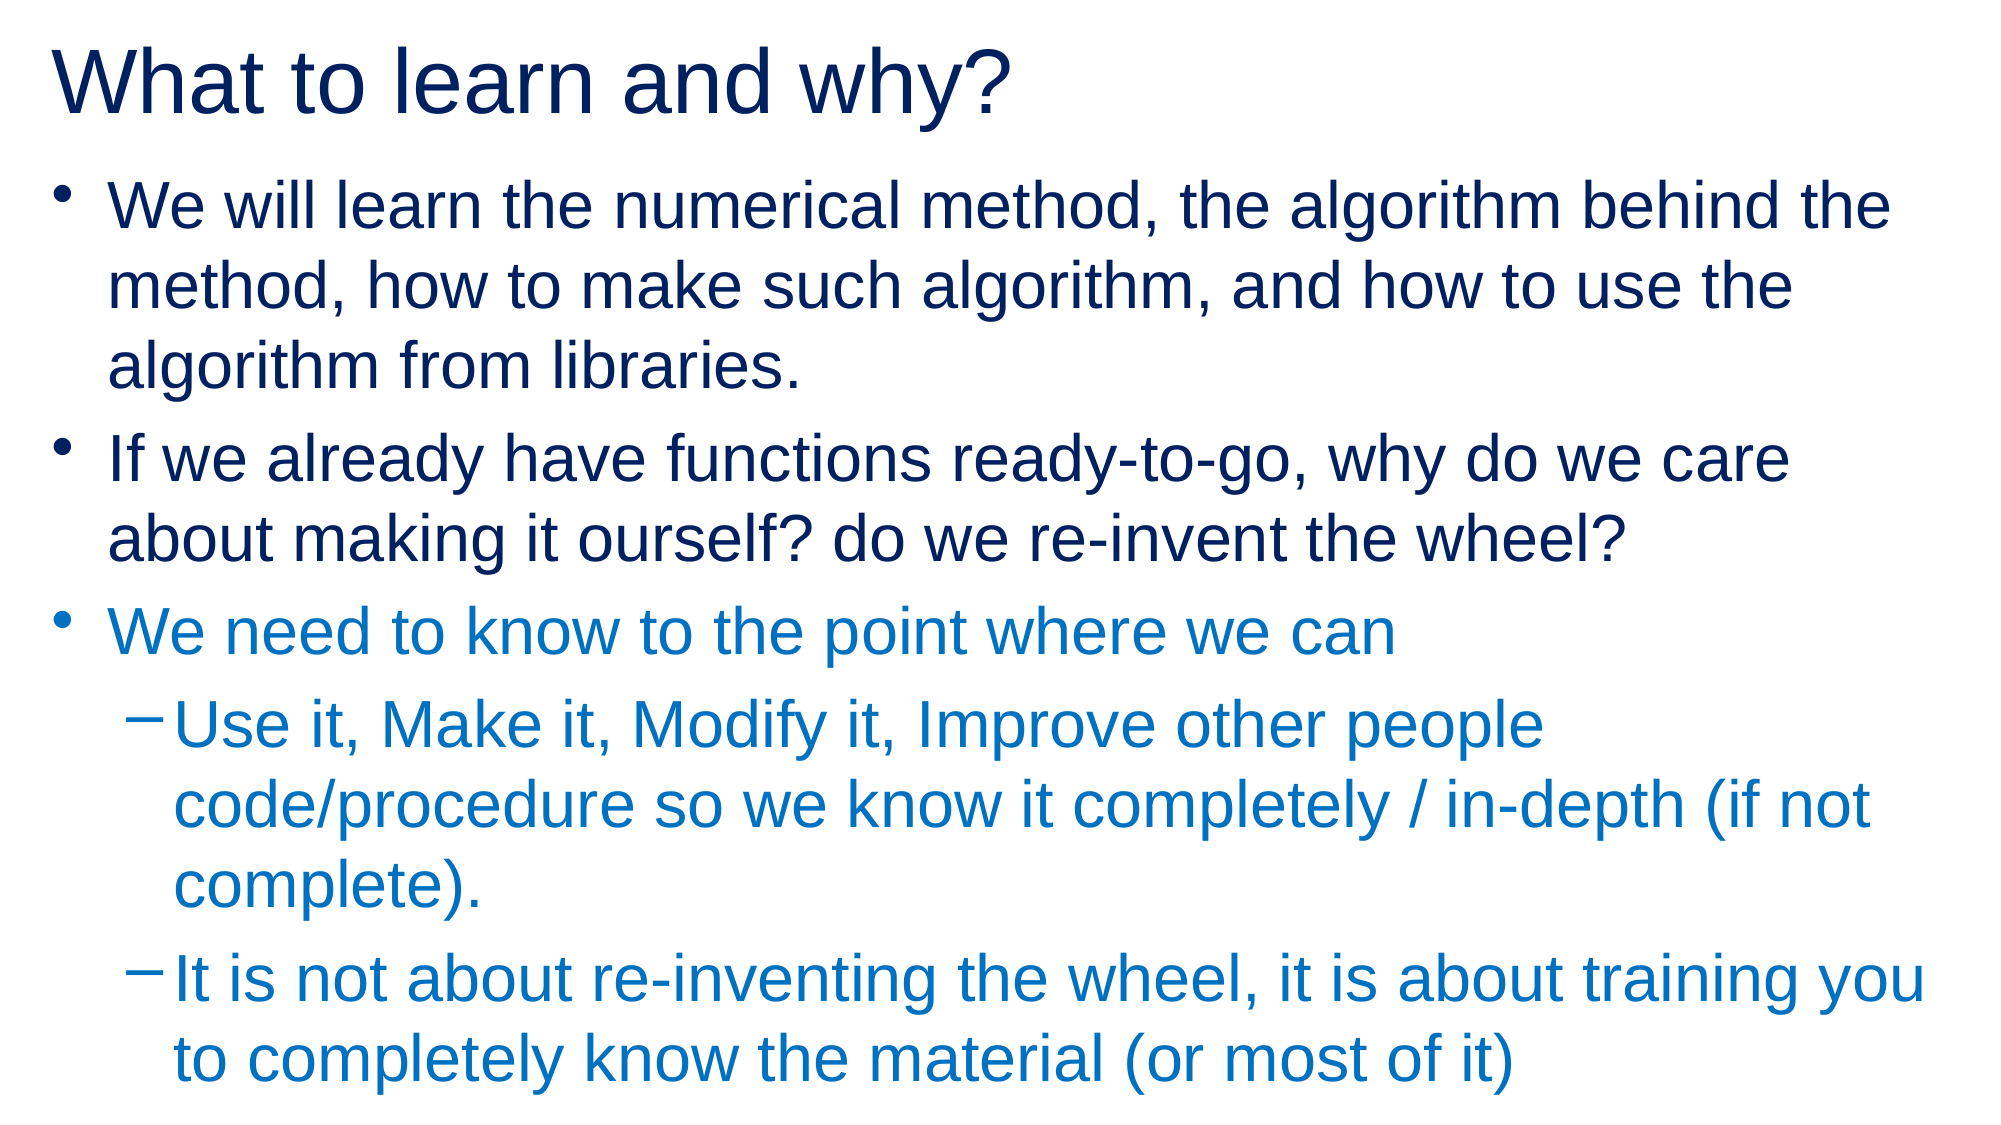

# What to learn and why?
We will learn the numerical method, the algorithm behind the method, how to make such algorithm, and how to use the algorithm from libraries.
If we already have functions ready-to-go, why do we care about making it ourself? do we re-invent the wheel?
We need to know to the point where we can
Use it, Make it, Modify it, Improve other people code/procedure so we know it completely / in-depth (if not complete).
It is not about re-inventing the wheel, it is about training you to completely know the material (or most of it)